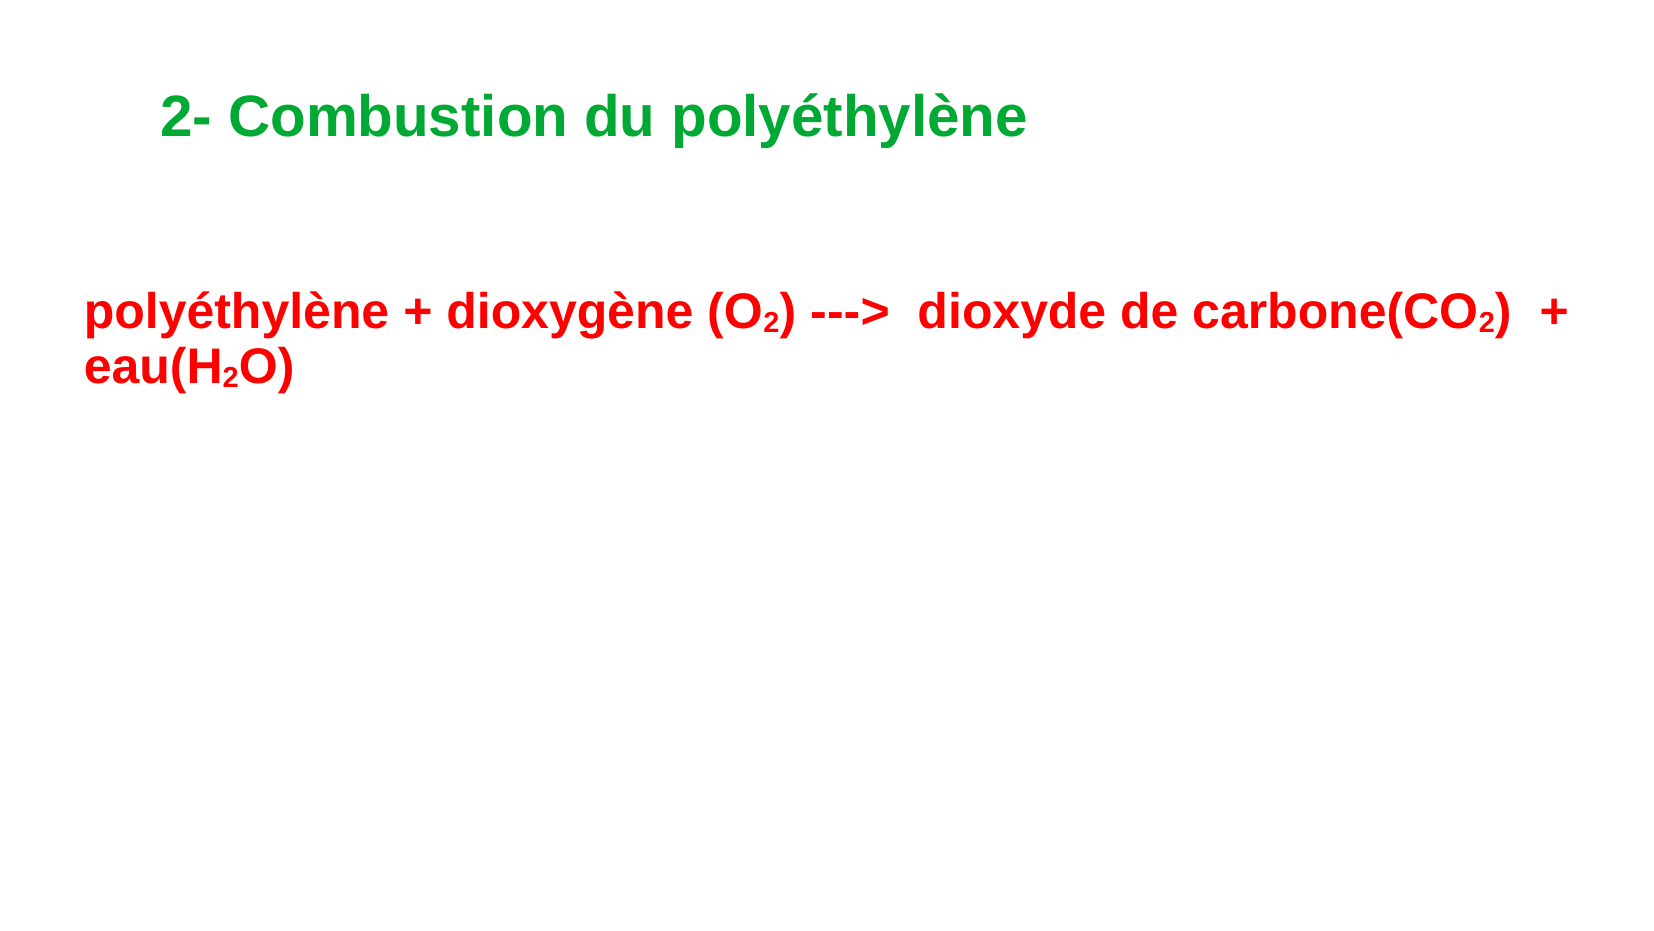

2- Combustion du polyéthylène
polyéthylène + dioxygène (O2) --->  dioxyde de carbone(CO2)  +  eau(H2O)